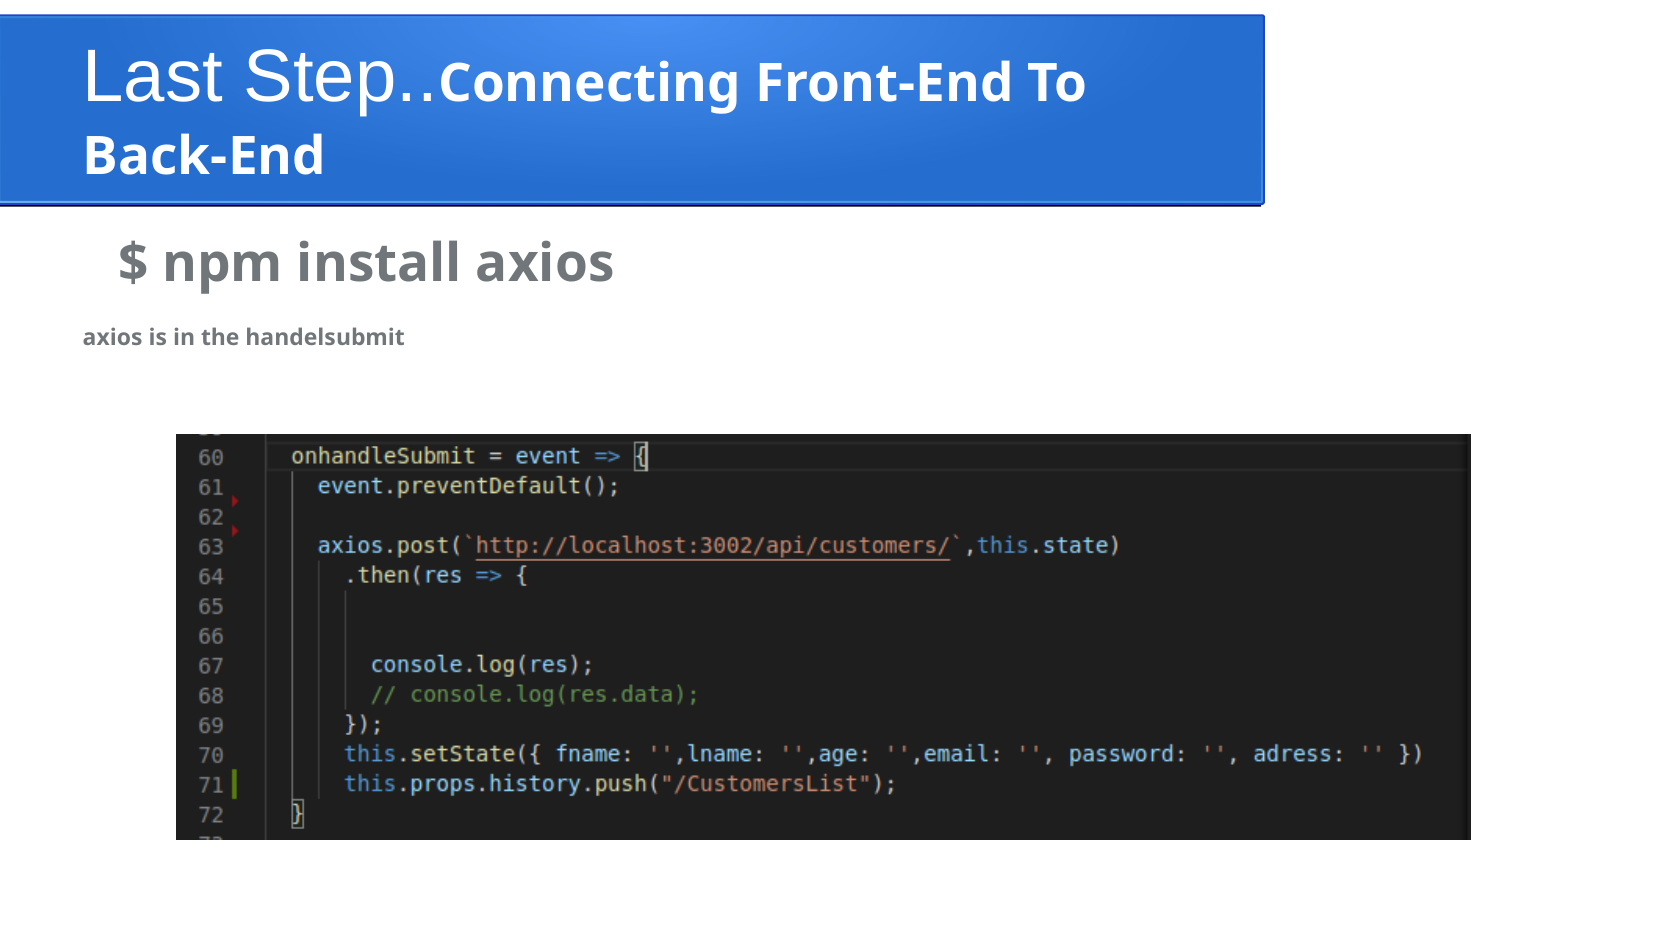

# Last Step..Connecting Front-End To Back-End
$ npm install axios
axios is in the handelsubmit